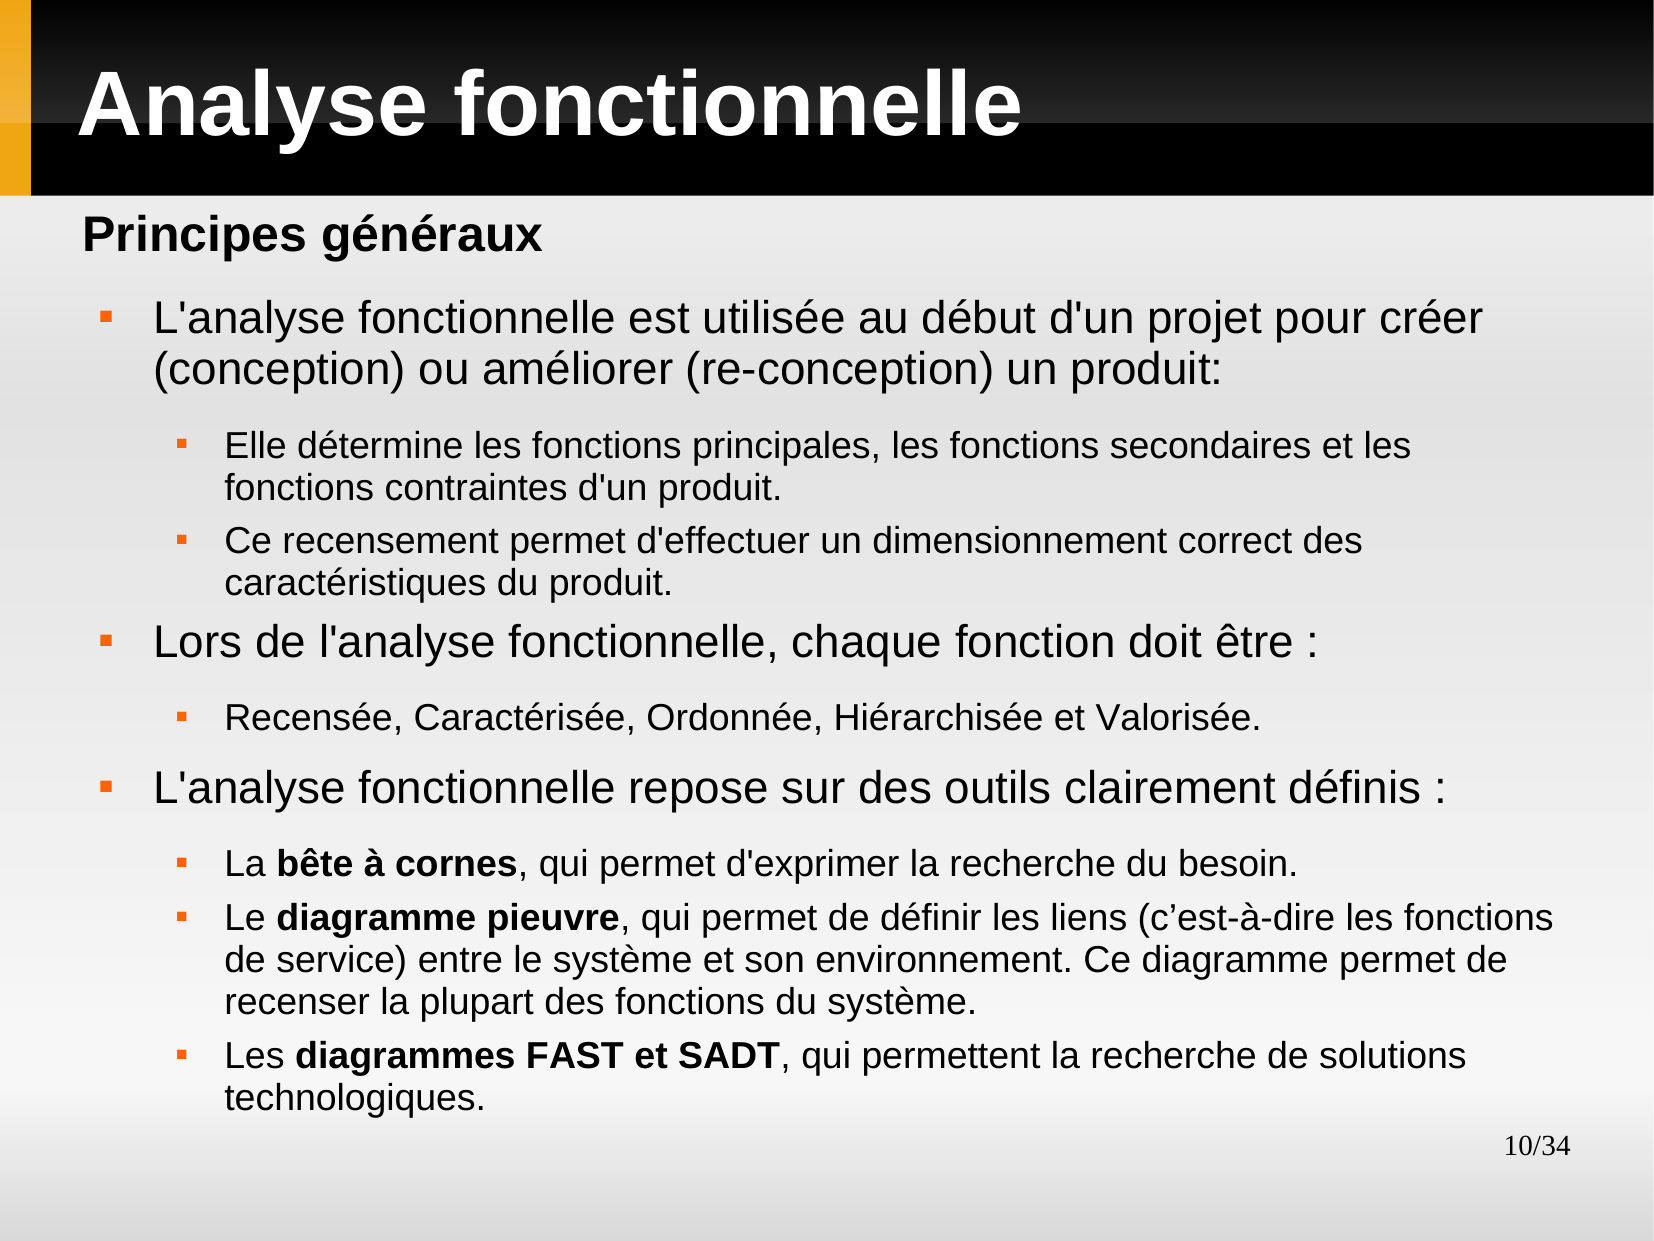

# Analyse fonctionnelle
Principes généraux
L'analyse fonctionnelle est utilisée au début d'un projet pour créer (conception) ou améliorer (re-conception) un produit:
Elle détermine les fonctions principales, les fonctions secondaires et les fonctions contraintes d'un produit.
Ce recensement permet d'effectuer un dimensionnement correct des caractéristiques du produit.
Lors de l'analyse fonctionnelle, chaque fonction doit être :
Recensée, Caractérisée, Ordonnée, Hiérarchisée et Valorisée.
L'analyse fonctionnelle repose sur des outils clairement définis :
La bête à cornes, qui permet d'exprimer la recherche du besoin.
Le diagramme pieuvre, qui permet de définir les liens (c’est-à-dire les fonctions de service) entre le système et son environnement. Ce diagramme permet de recenser la plupart des fonctions du système.
Les diagrammes FAST et SADT, qui permettent la recherche de solutions technologiques.
10